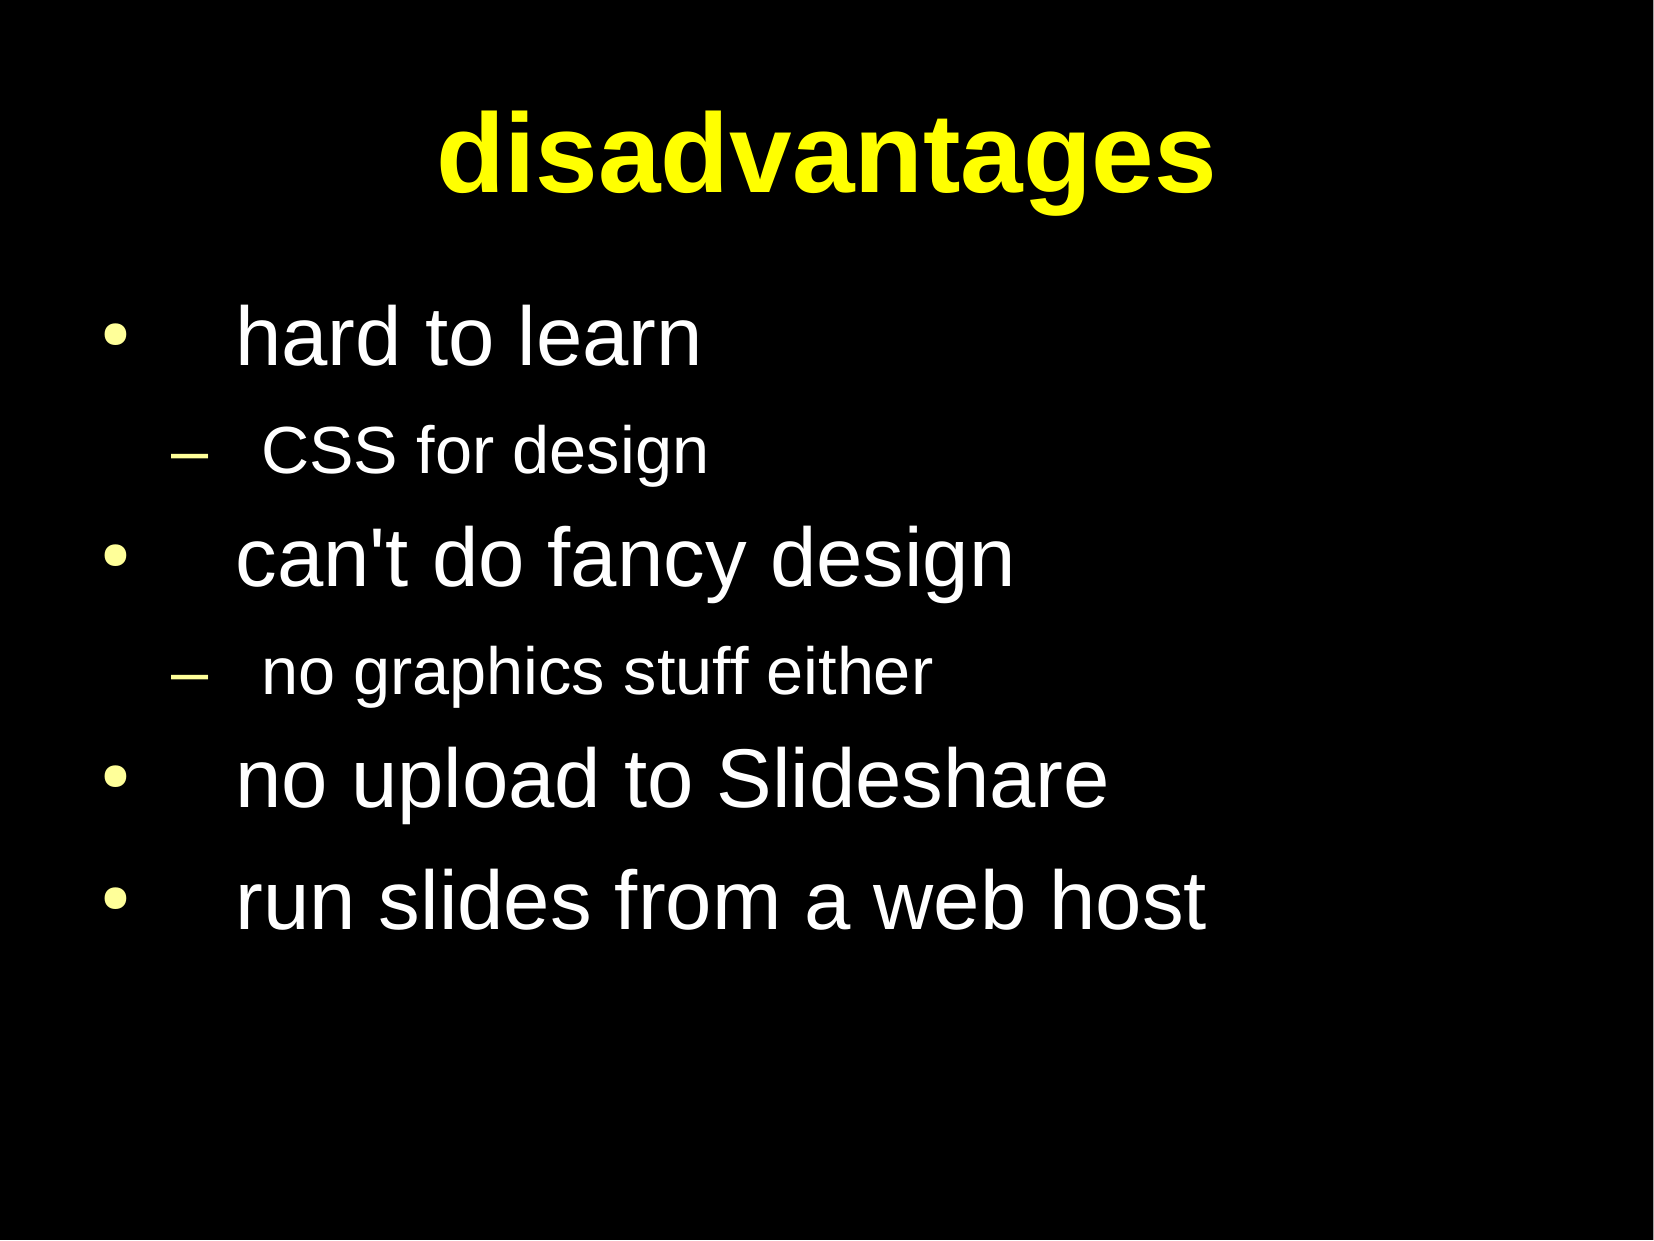

# disadvantages
hard to learn
CSS for design
can't do fancy design
no graphics stuff either
no upload to Slideshare
run slides from a web host